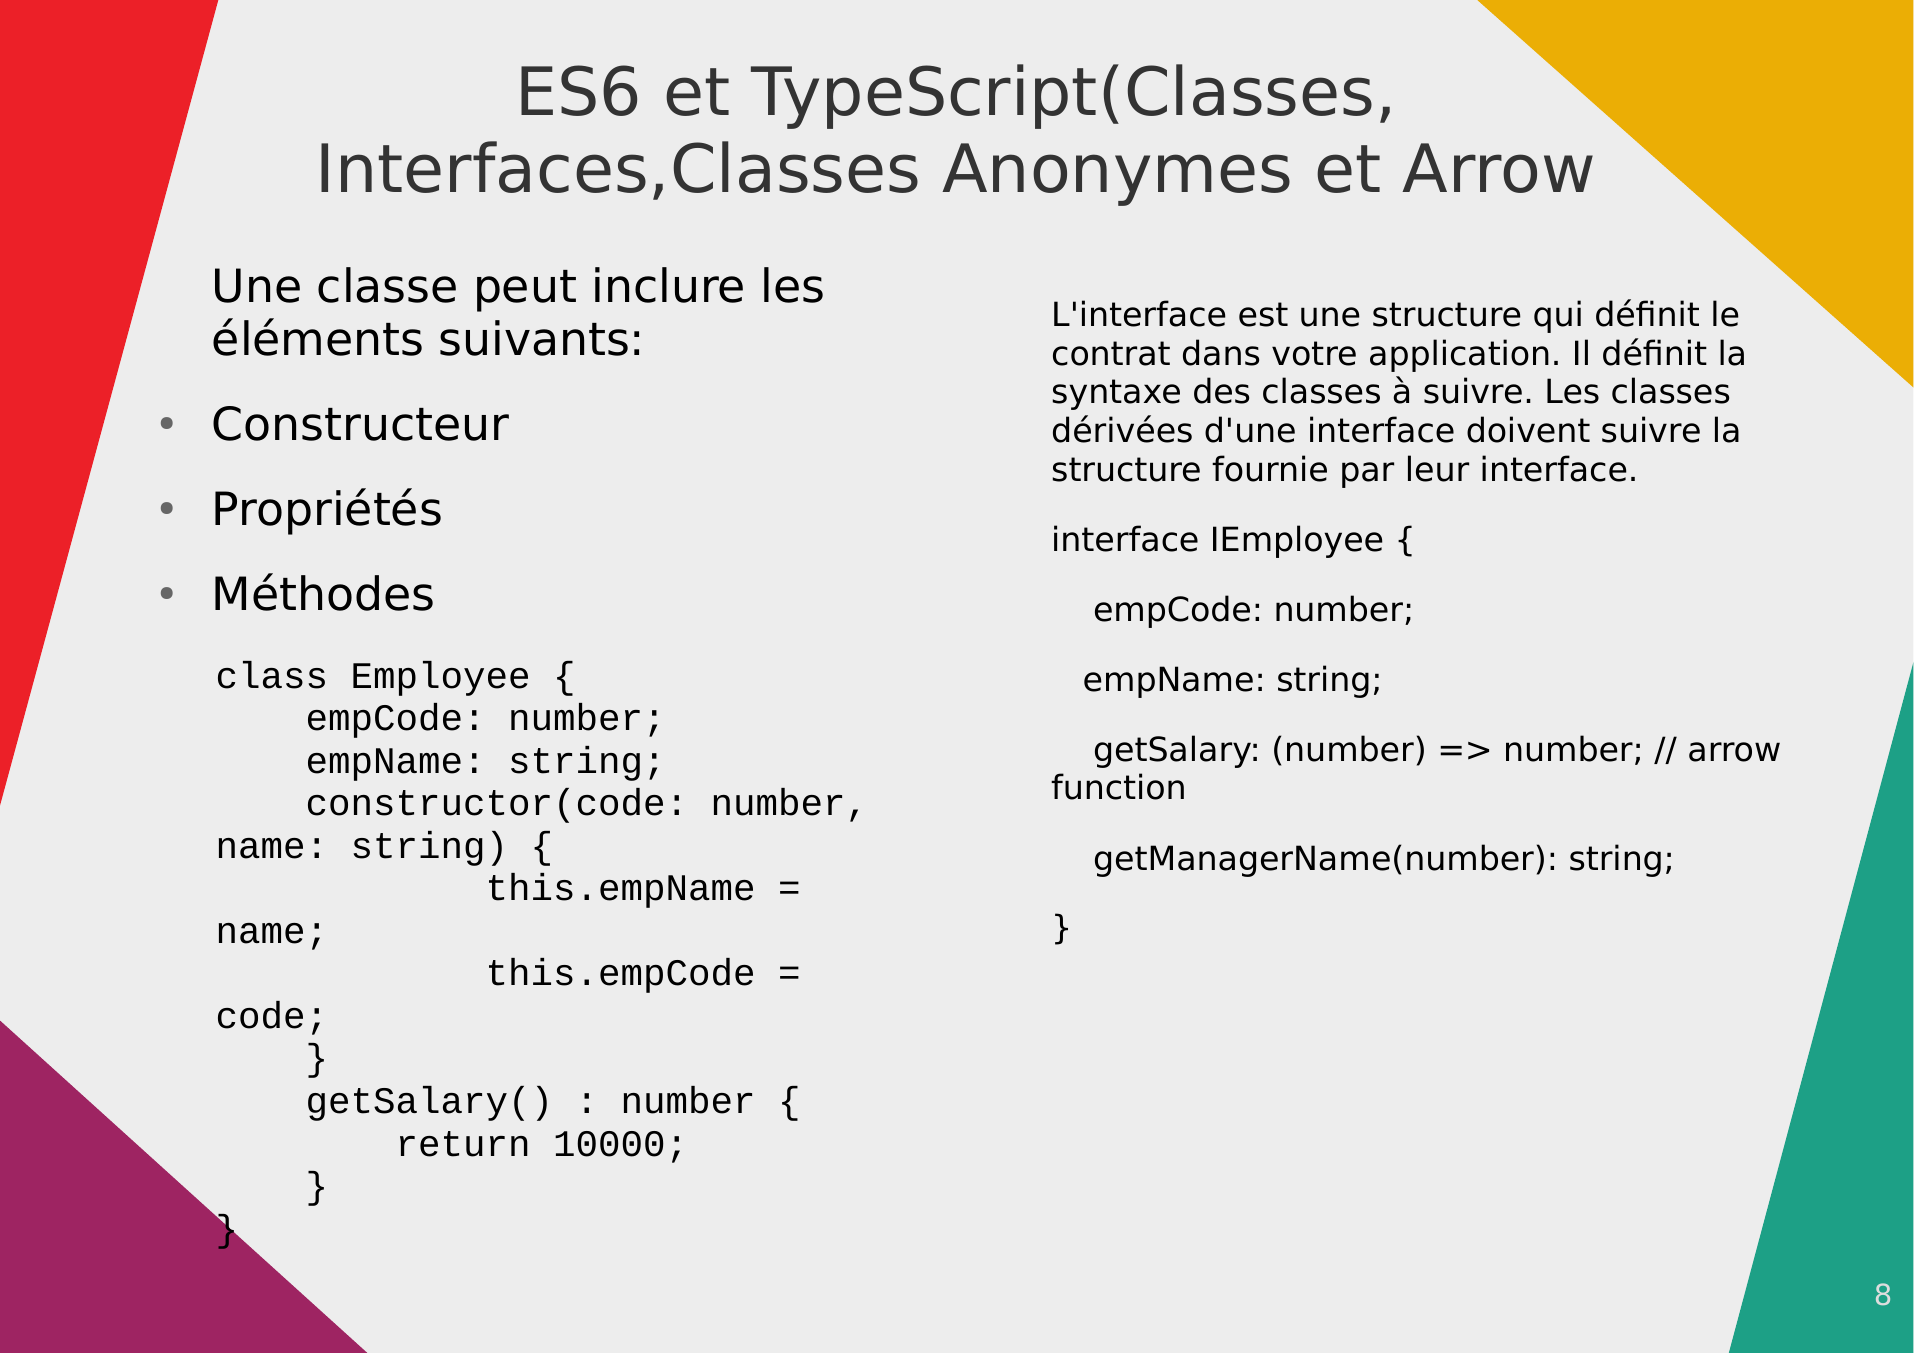

# ES6 et TypeScript(Classes, Interfaces,Classes Anonymes et Arrow
Une classe peut inclure les éléments suivants:
Constructeur
Propriétés
Méthodes
L'interface est une structure qui définit le contrat dans votre application. Il définit la syntaxe des classes à suivre. Les classes dérivées d'une interface doivent suivre la structure fournie par leur interface.
interface IEmployee {
 empCode: number;
 empName: string;
 getSalary: (number) => number; // arrow function
 getManagerName(number): string;
}
class Employee {
 empCode: number;
 empName: string;
 constructor(code: number, name: string) {
 this.empName = name;
 this.empCode = code;
 }
 getSalary() : number {
 return 10000;
 }
}
8